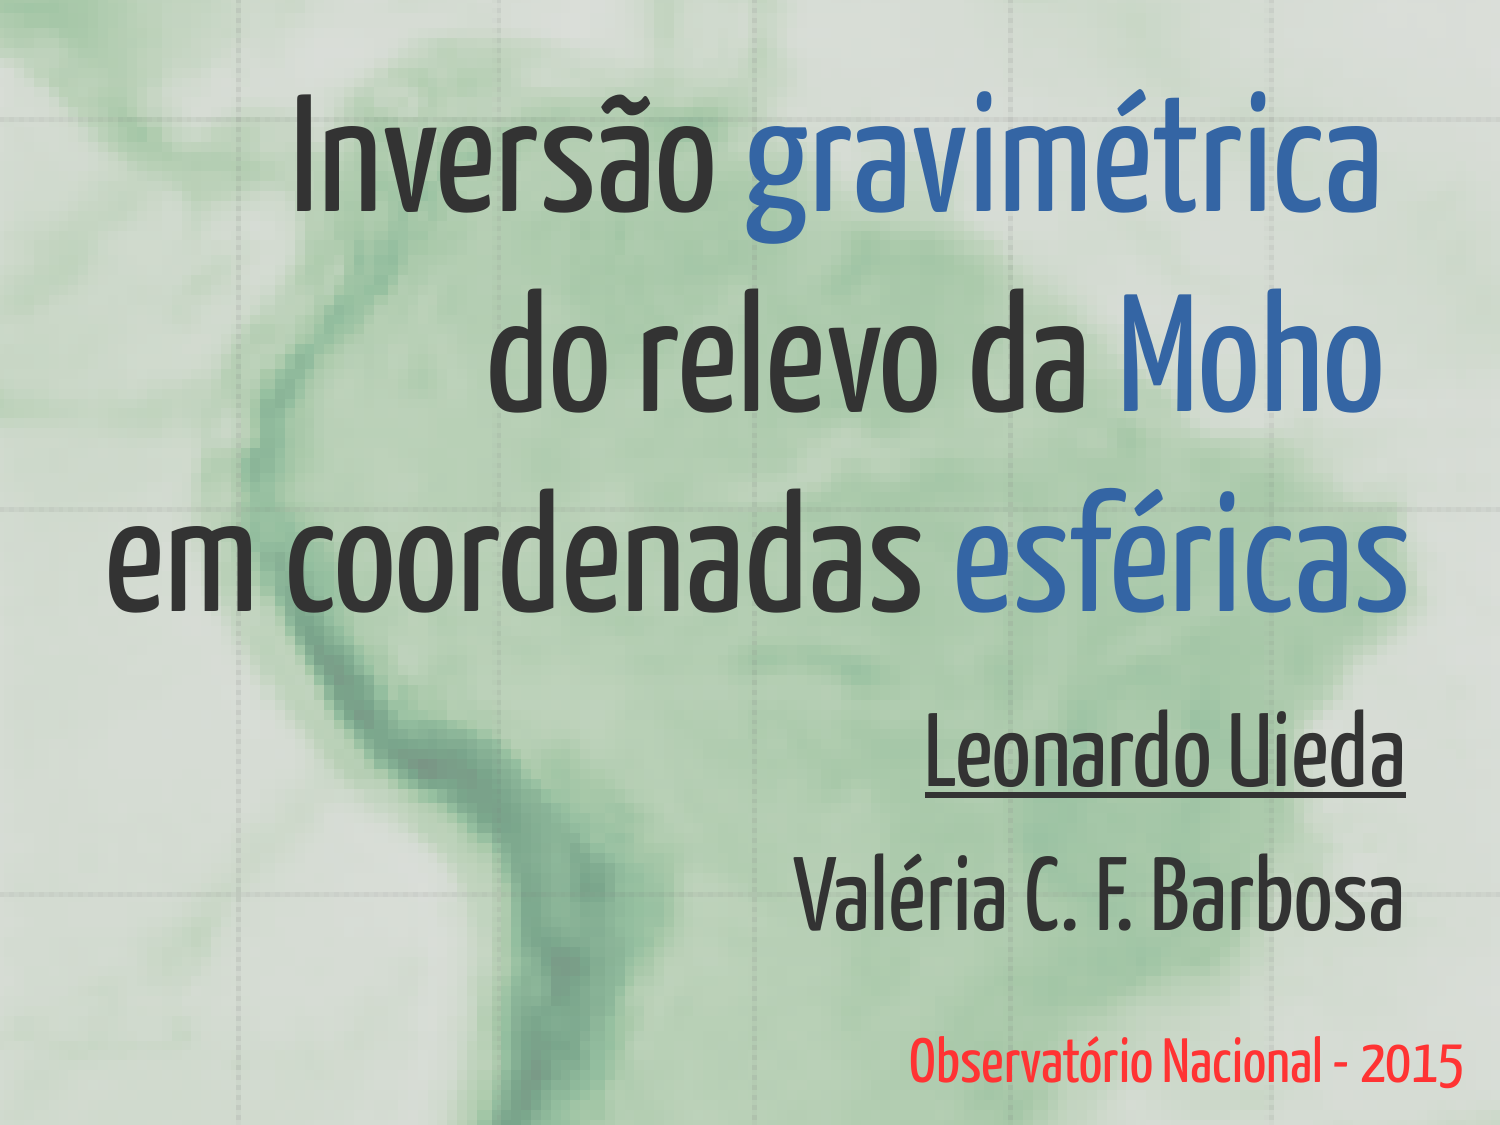

# Inversão gravimétrica do relevo da Moho em coordenadas esféricas
Leonardo Uieda
Valéria C. F. Barbosa
Observatório Nacional - 2015